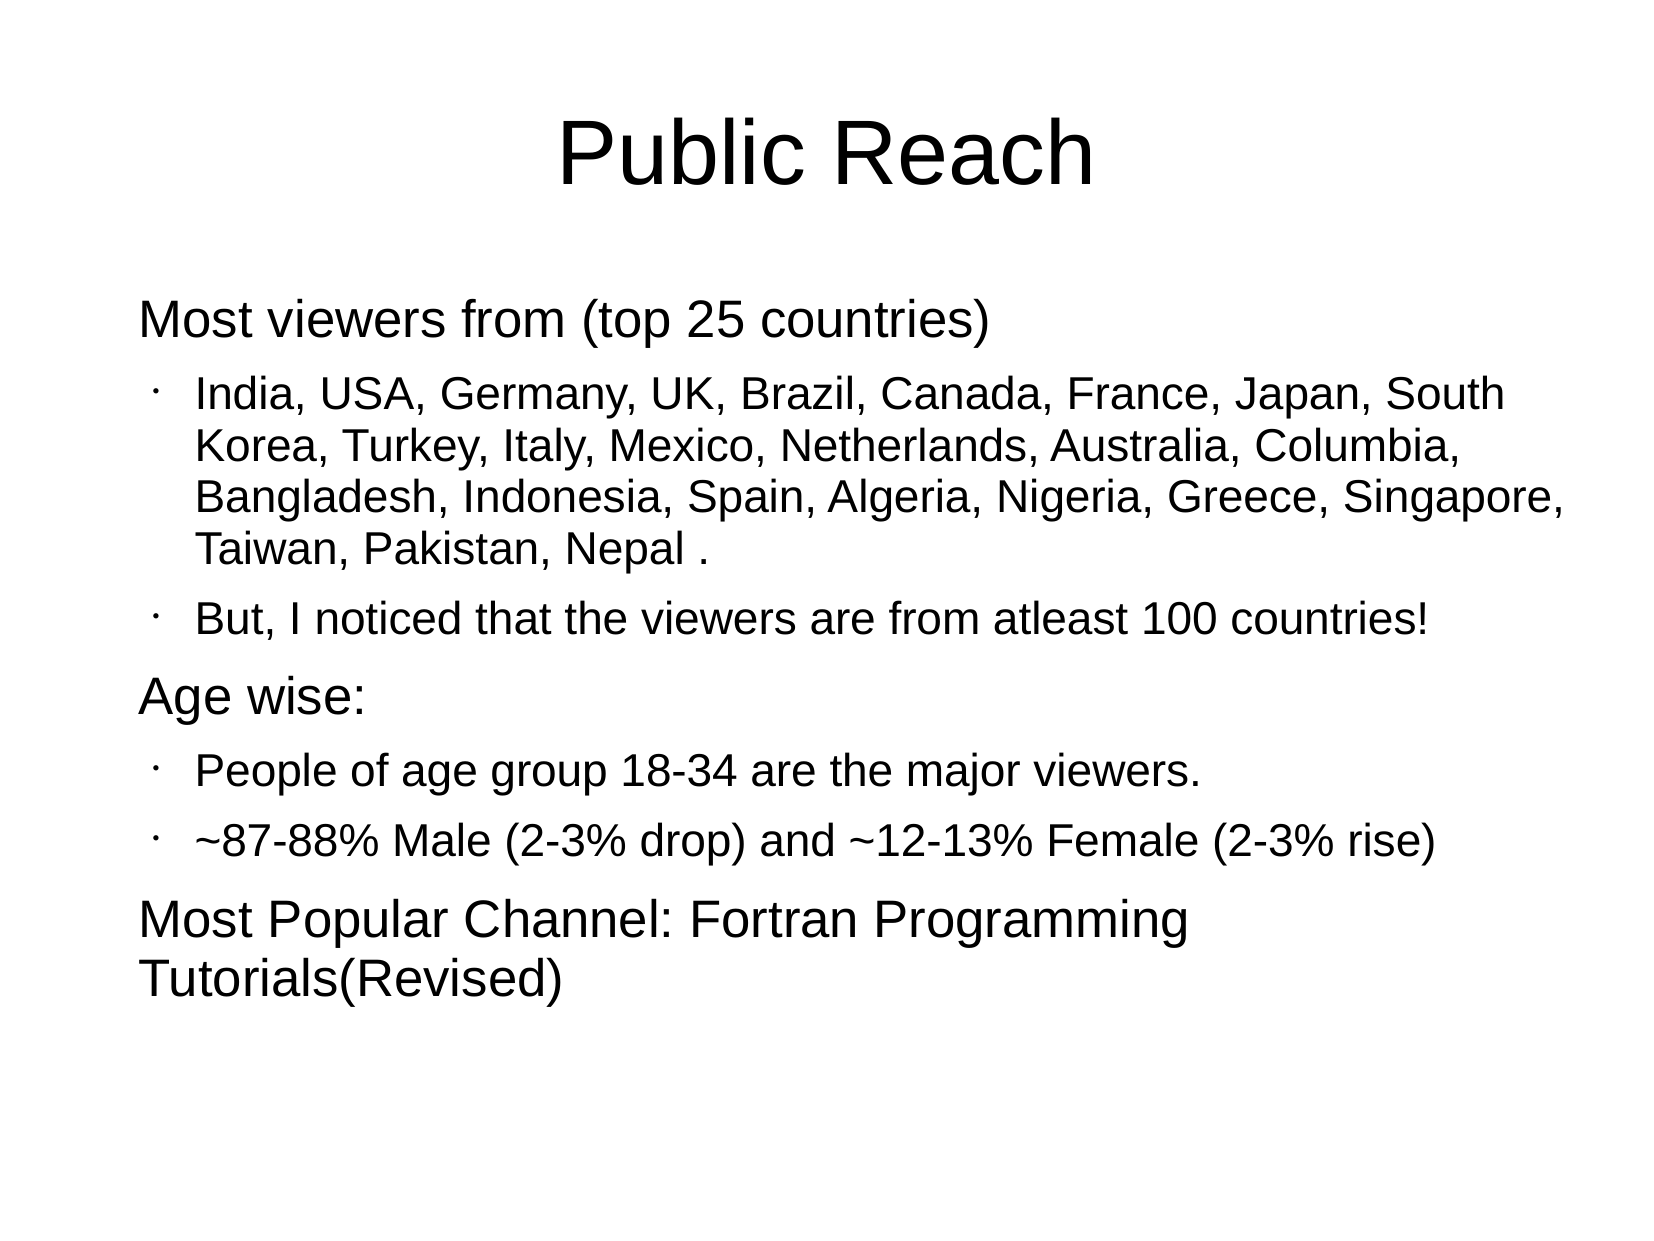

# Public Reach
Most viewers from (top 25 countries)
India, USA, Germany, UK, Brazil, Canada, France, Japan, South Korea, Turkey, Italy, Mexico, Netherlands, Australia, Columbia, Bangladesh, Indonesia, Spain, Algeria, Nigeria, Greece, Singapore, Taiwan, Pakistan, Nepal .
But, I noticed that the viewers are from atleast 100 countries!
Age wise:
People of age group 18-34 are the major viewers.
~87-88% Male (2-3% drop) and ~12-13% Female (2-3% rise)
Most Popular Channel: Fortran Programming Tutorials(Revised)